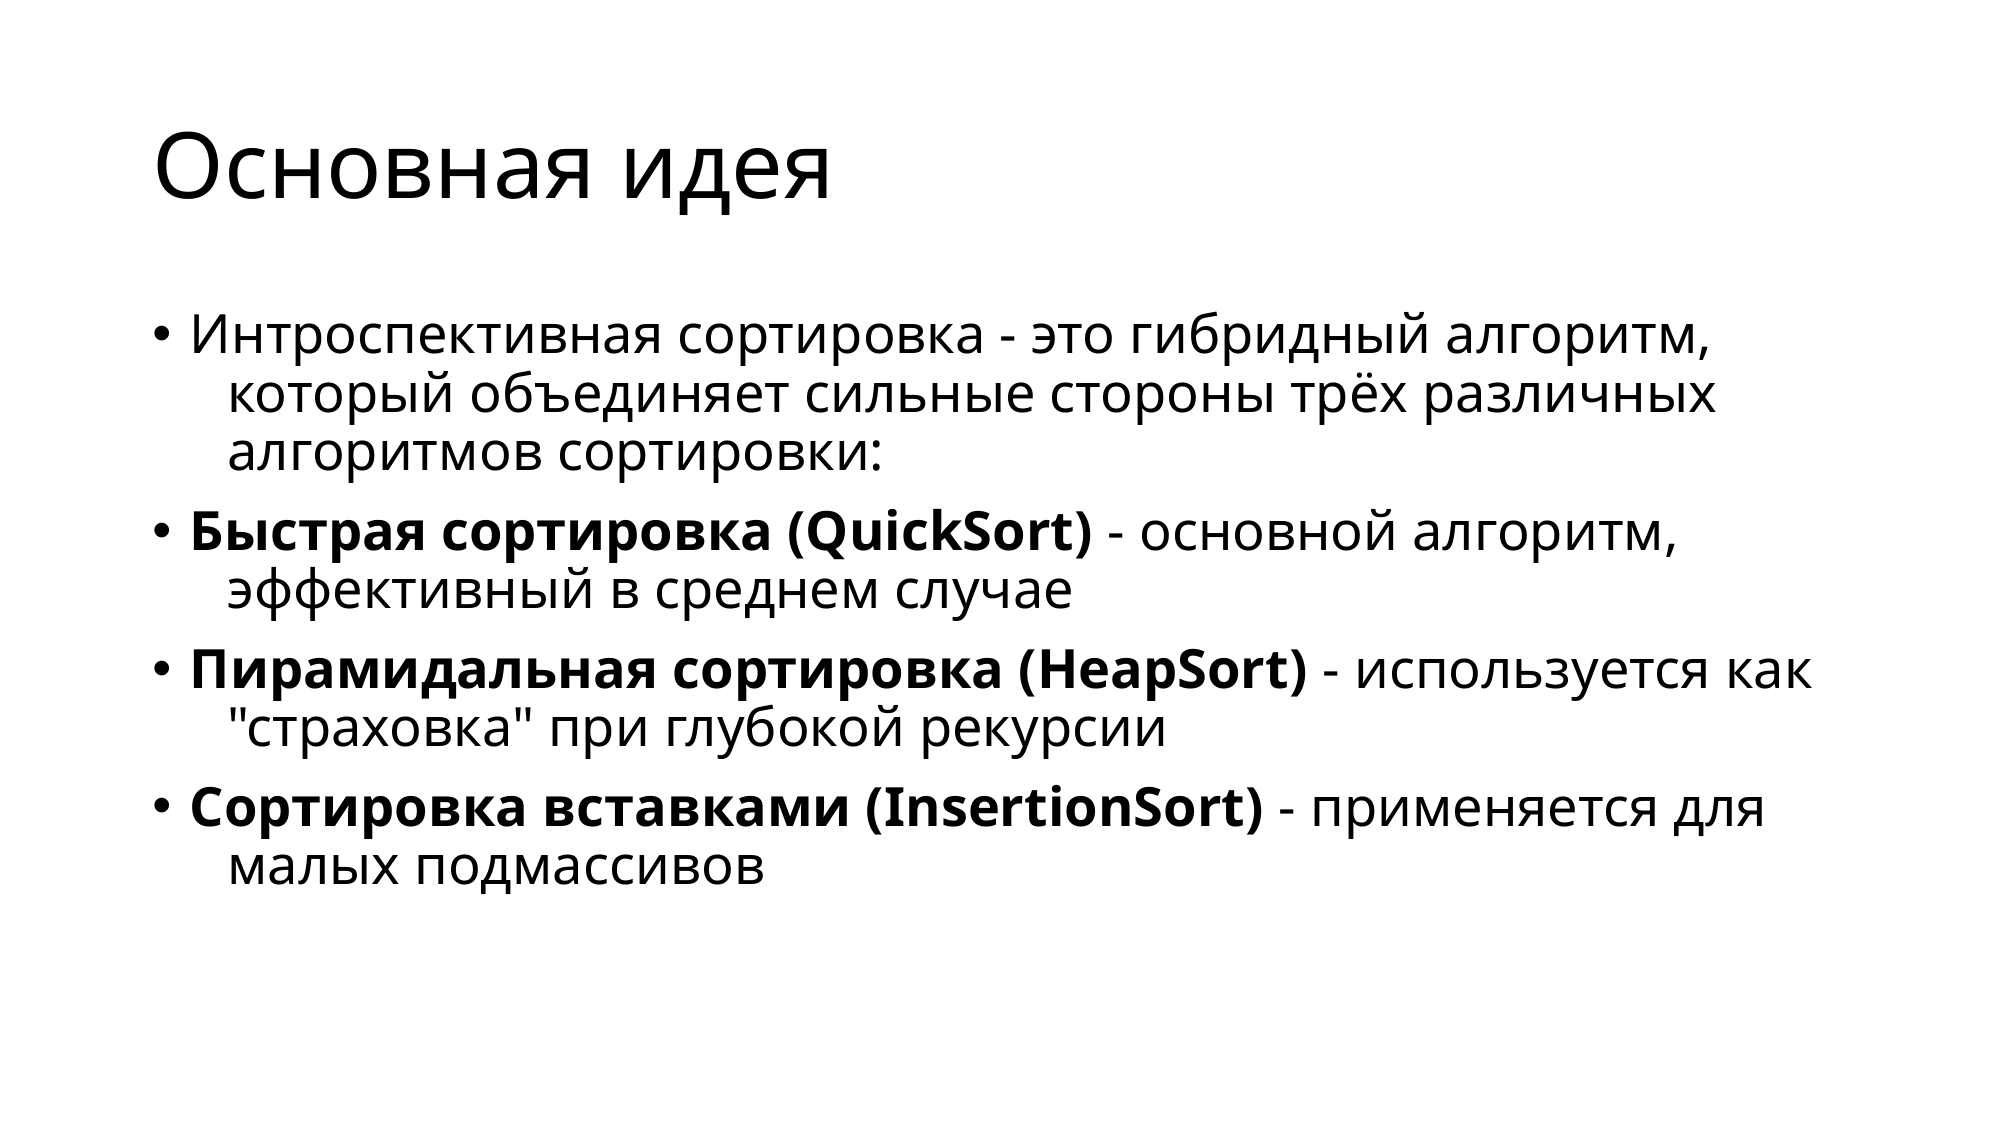

# Основная идея
Интроспективная сортировка - это гибридный алгоритм, который объединяет сильные стороны трёх различных алгоритмов сортировки:
Быстрая сортировка (QuickSort) - основной алгоритм, эффективный в среднем случае
Пирамидальная сортировка (HeapSort) - используется как "страховка" при глубокой рекурсии
Сортировка вставками (InsertionSort) - применяется для малых подмассивов